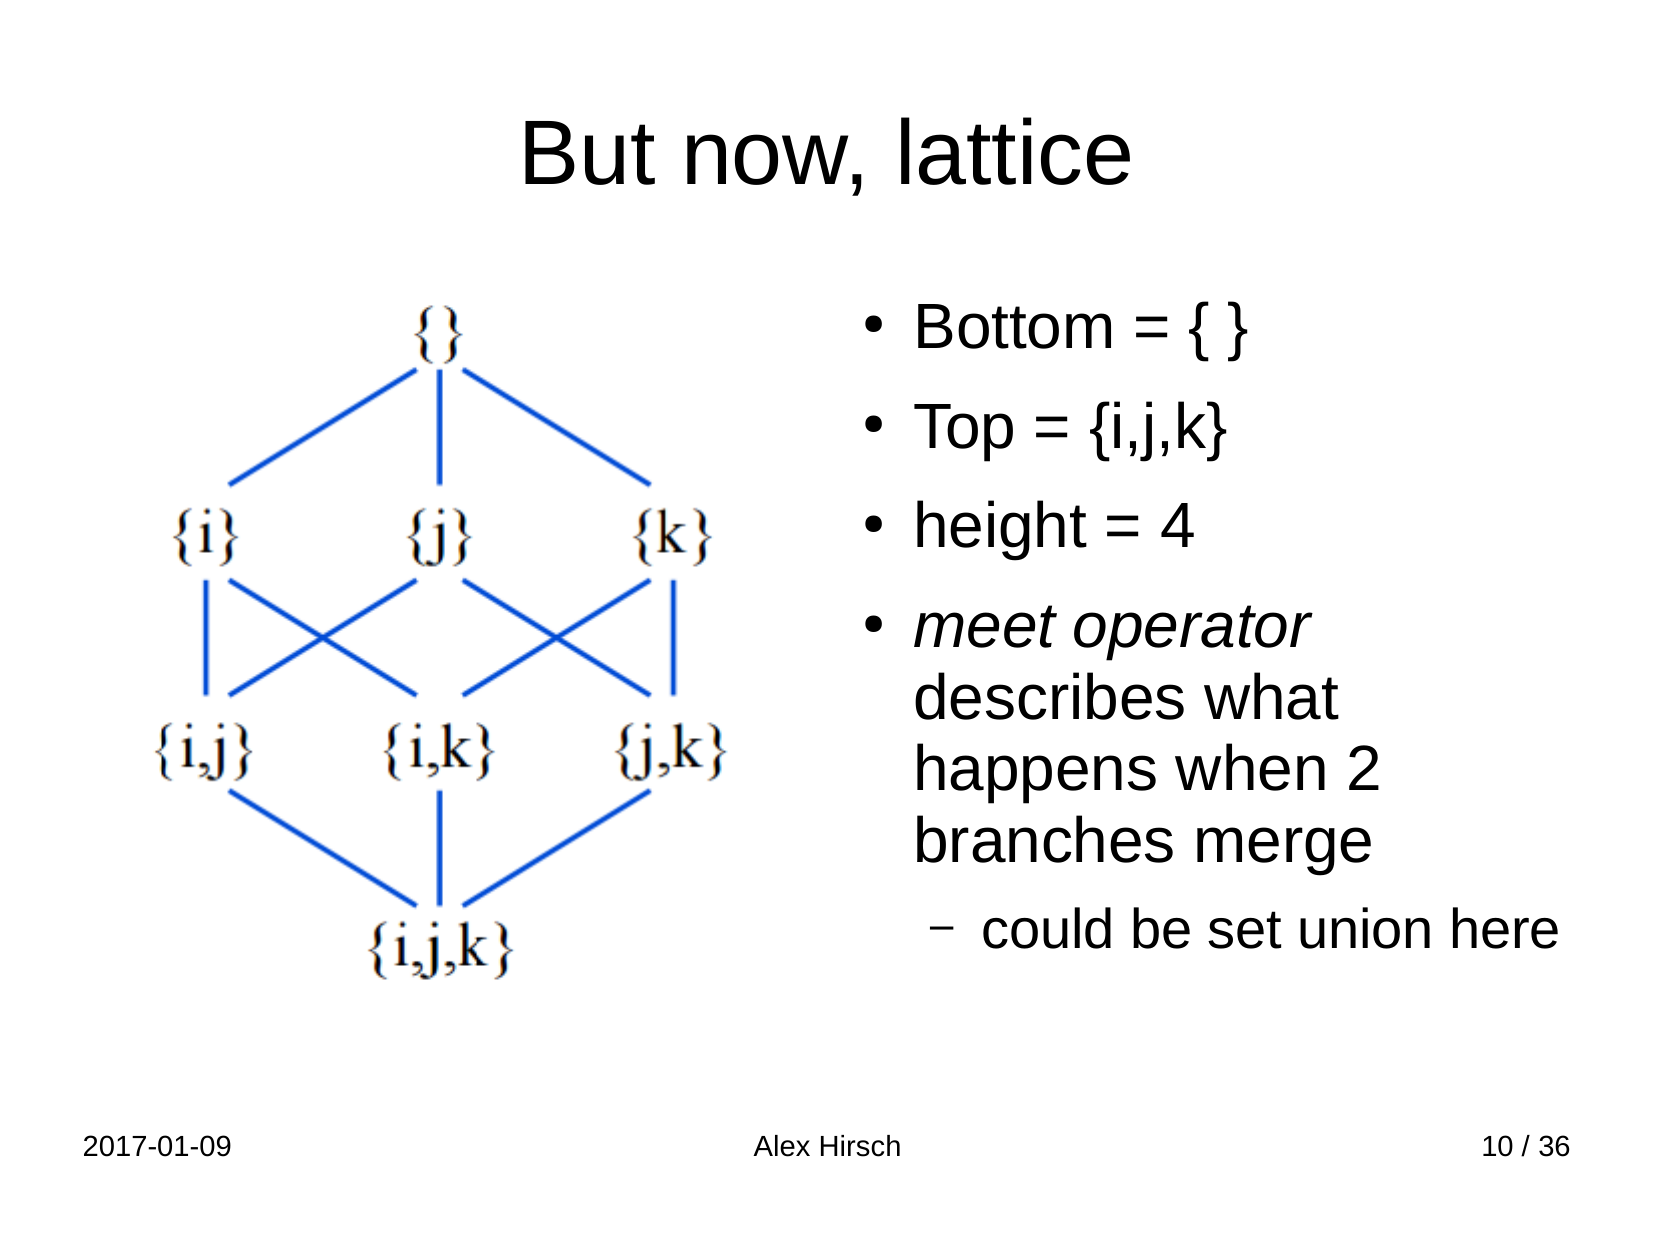

# But now, lattice
Bottom = { }
Top = {i,j,k}
height = 4
meet operator describes what happens when 2 branches merge
could be set union here
2017-01-09
Alex Hirsch
10